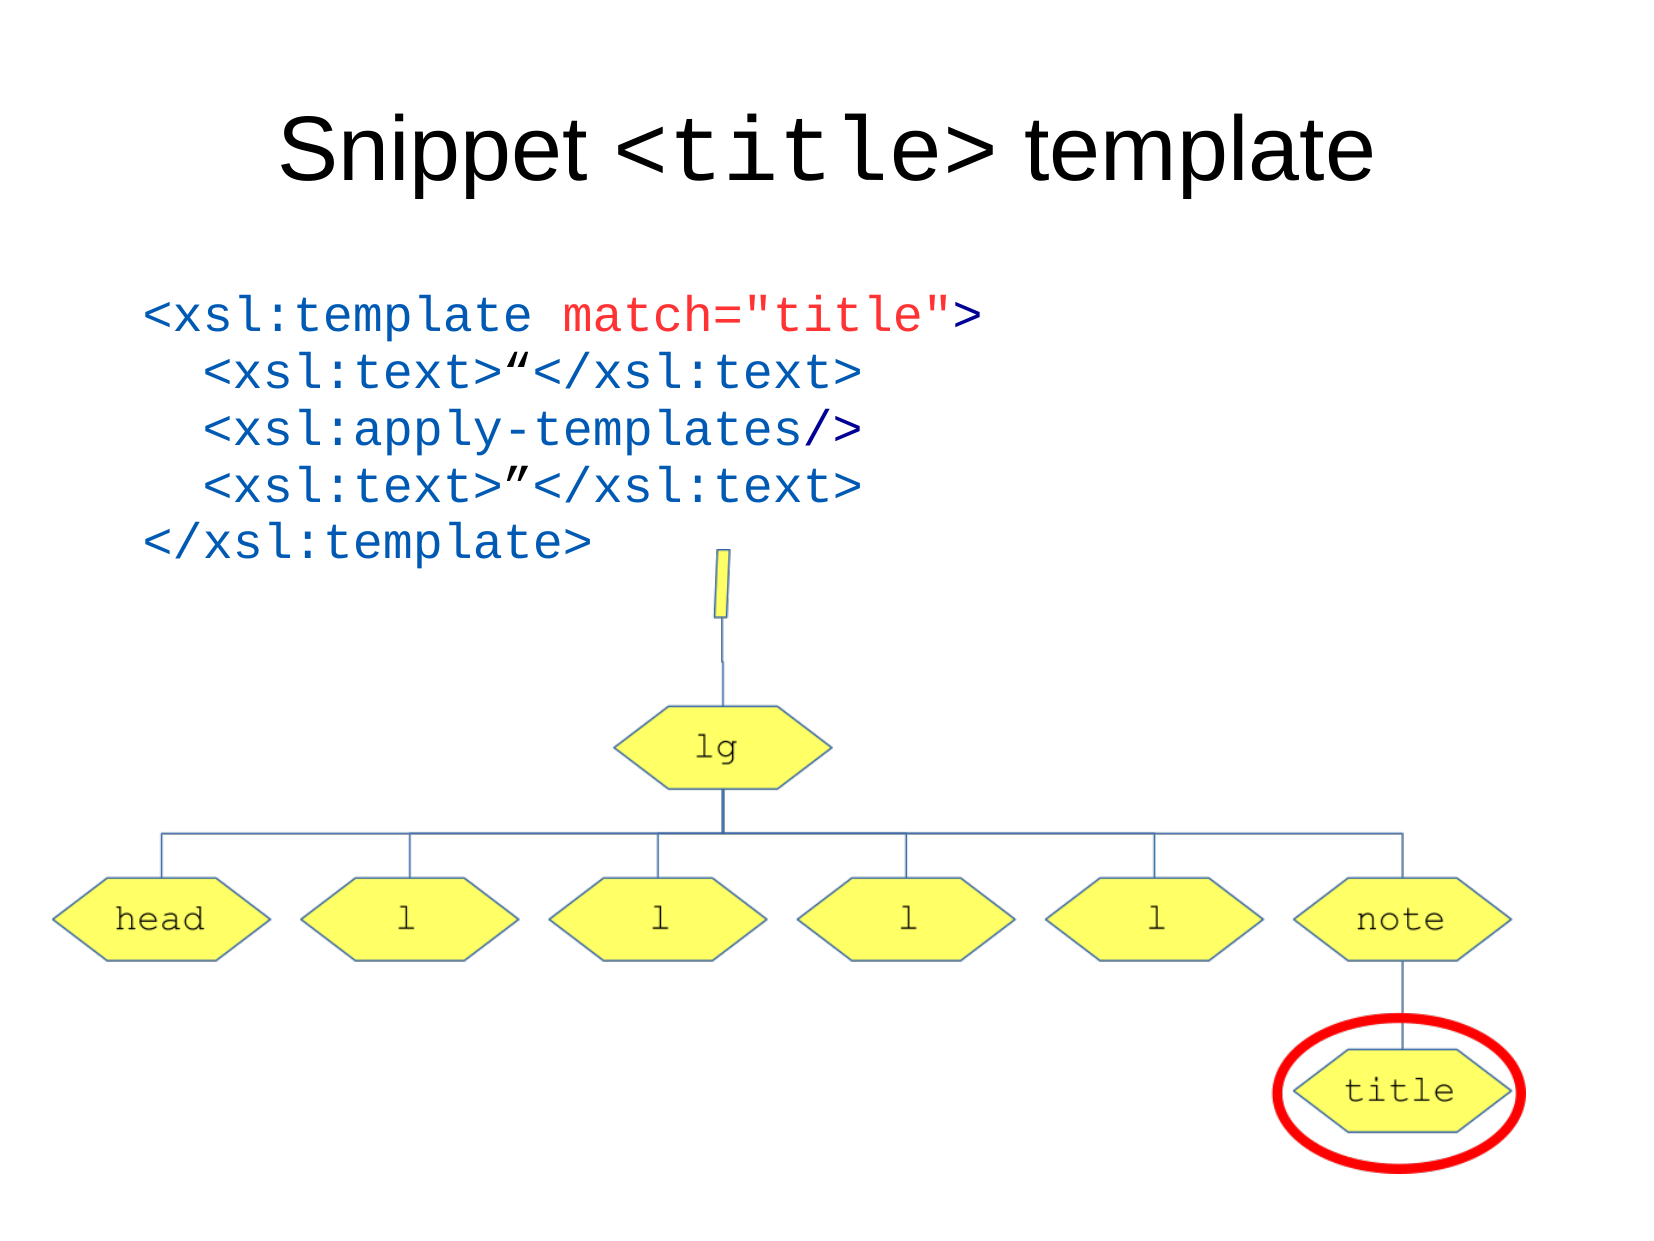

# Snippet <title> template
 <xsl:template match="title">
 <xsl:text>“</xsl:text>
 <xsl:apply-templates/>
 <xsl:text>”</xsl:text>
 </xsl:template>